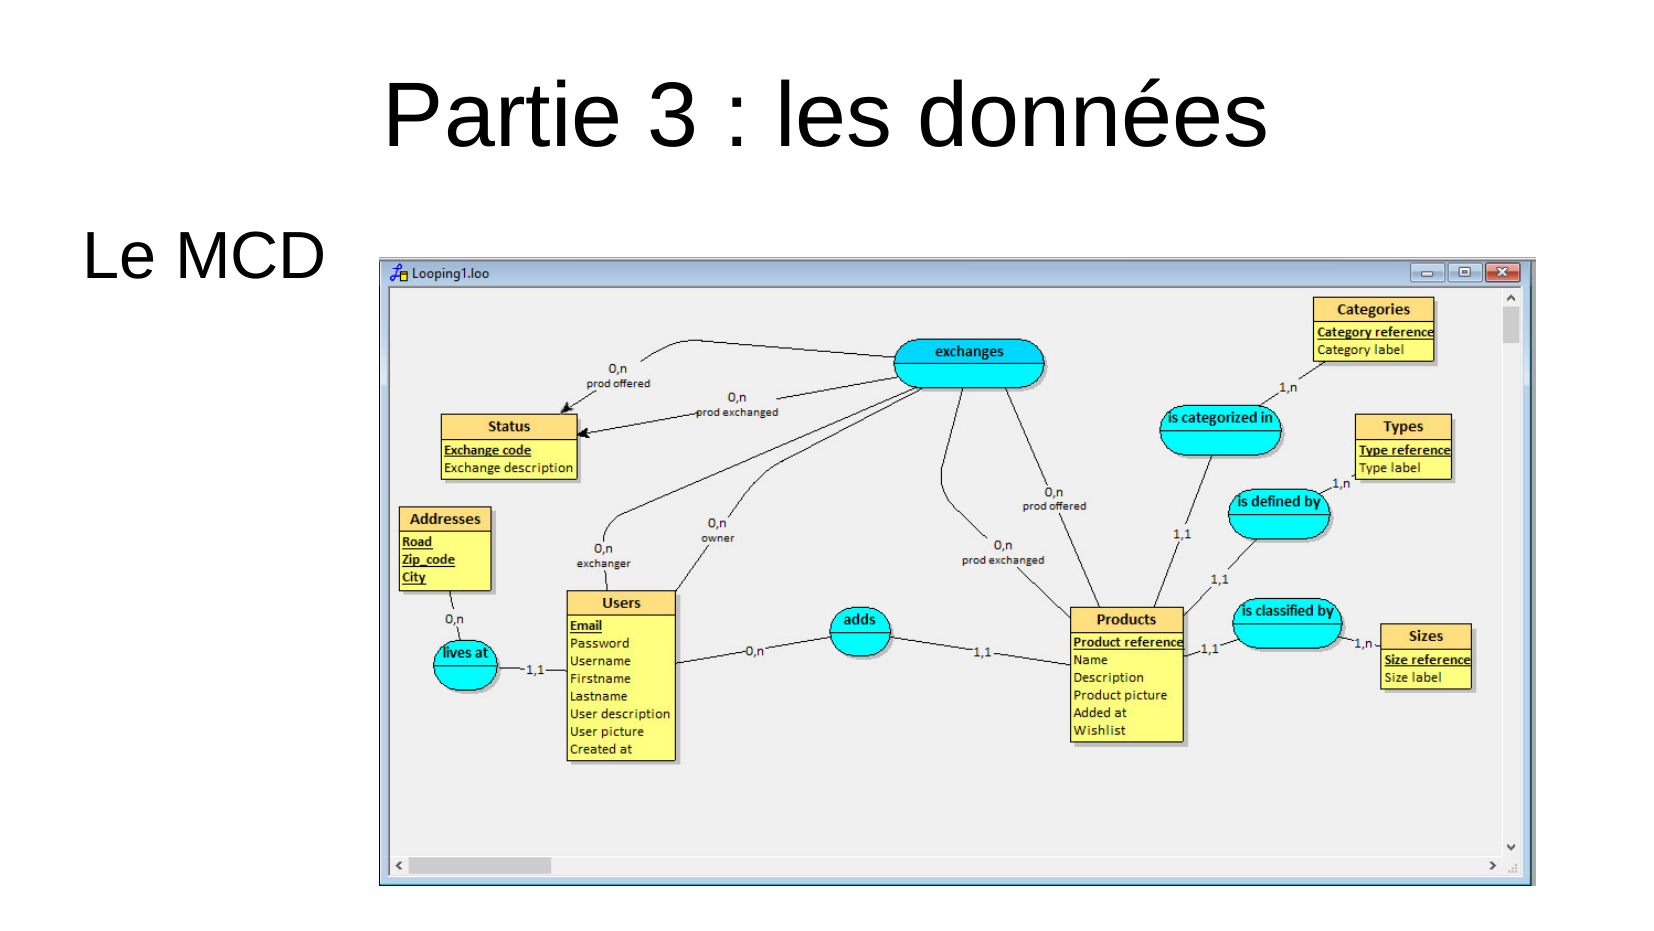

# Partie 3 : les données
Le MCD